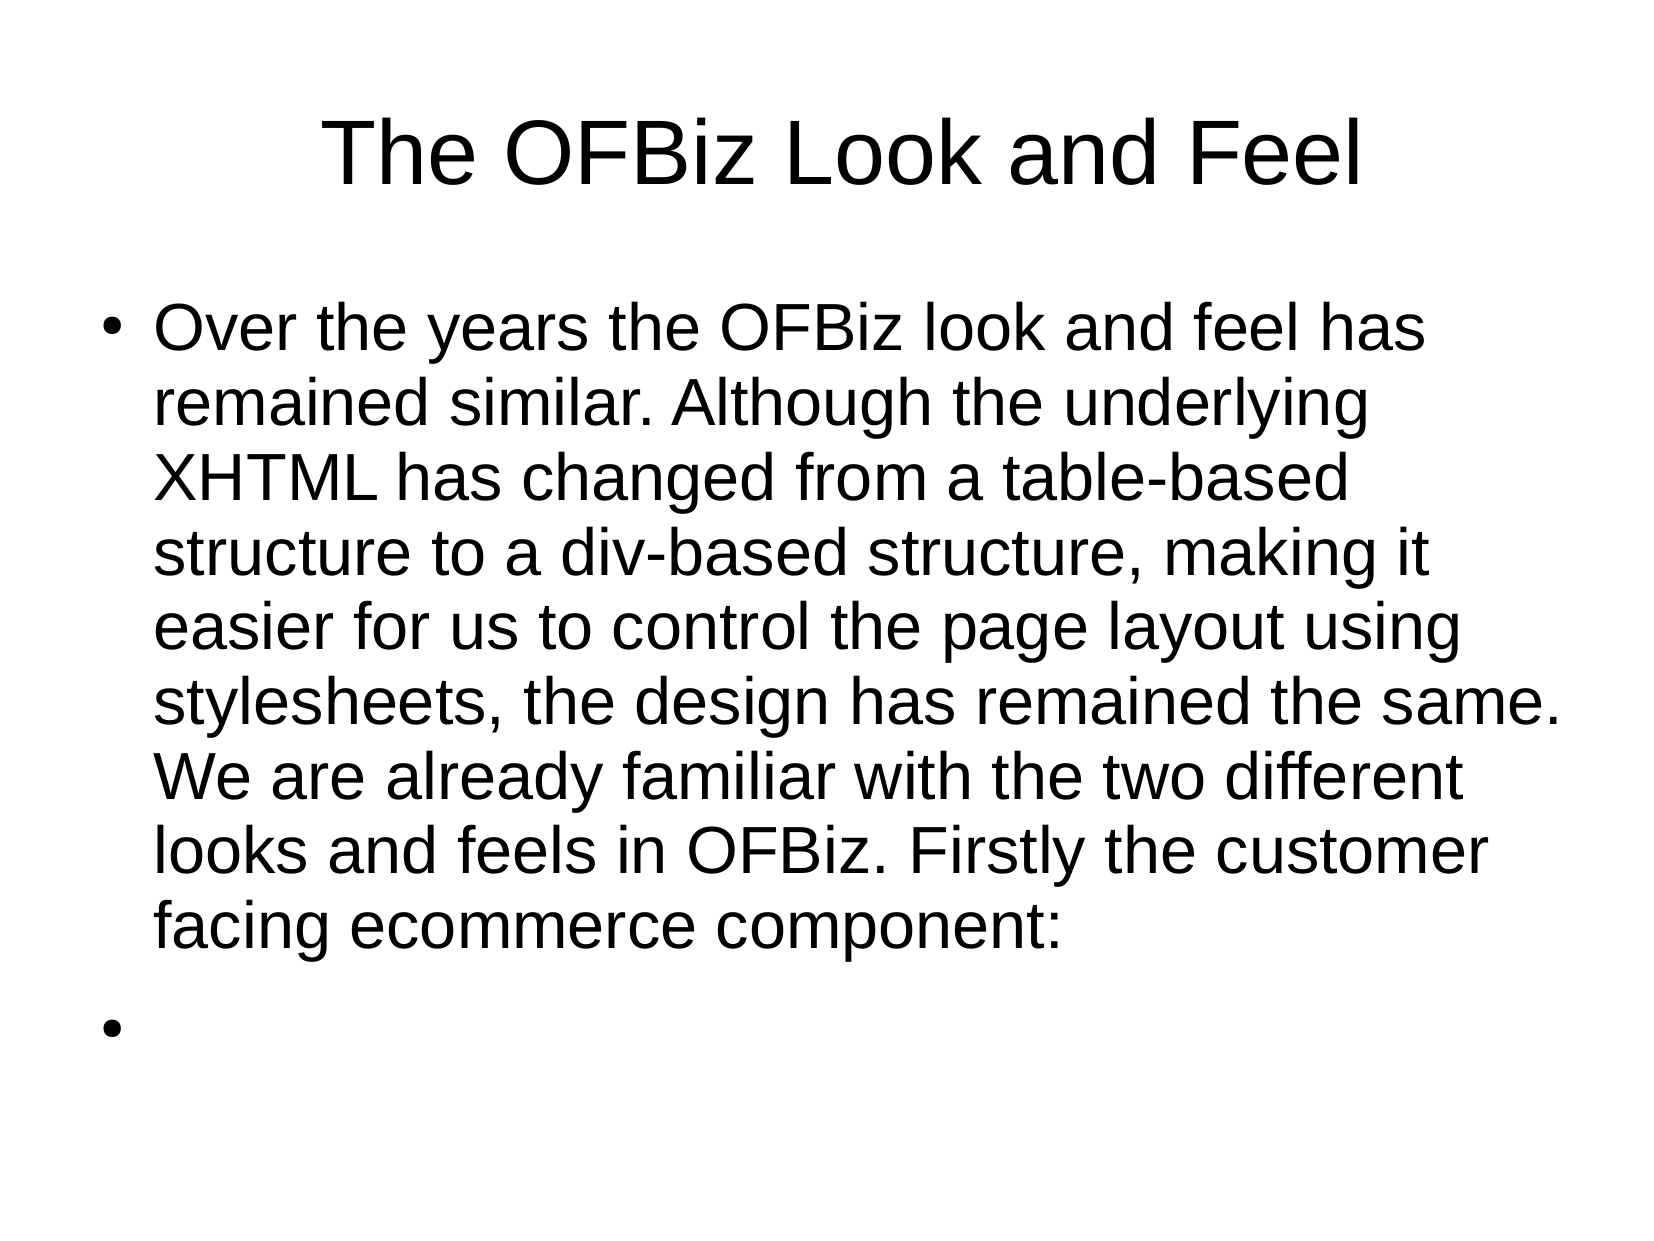

# The OFBiz Look and Feel
Over the years the OFBiz look and feel has remained similar. Although the underlying XHTML has changed from a table-based structure to a div-based structure, making it easier for us to control the page layout using stylesheets, the design has remained the same. We are already familiar with the two different looks and feels in OFBiz. Firstly the customer facing ecommerce component: